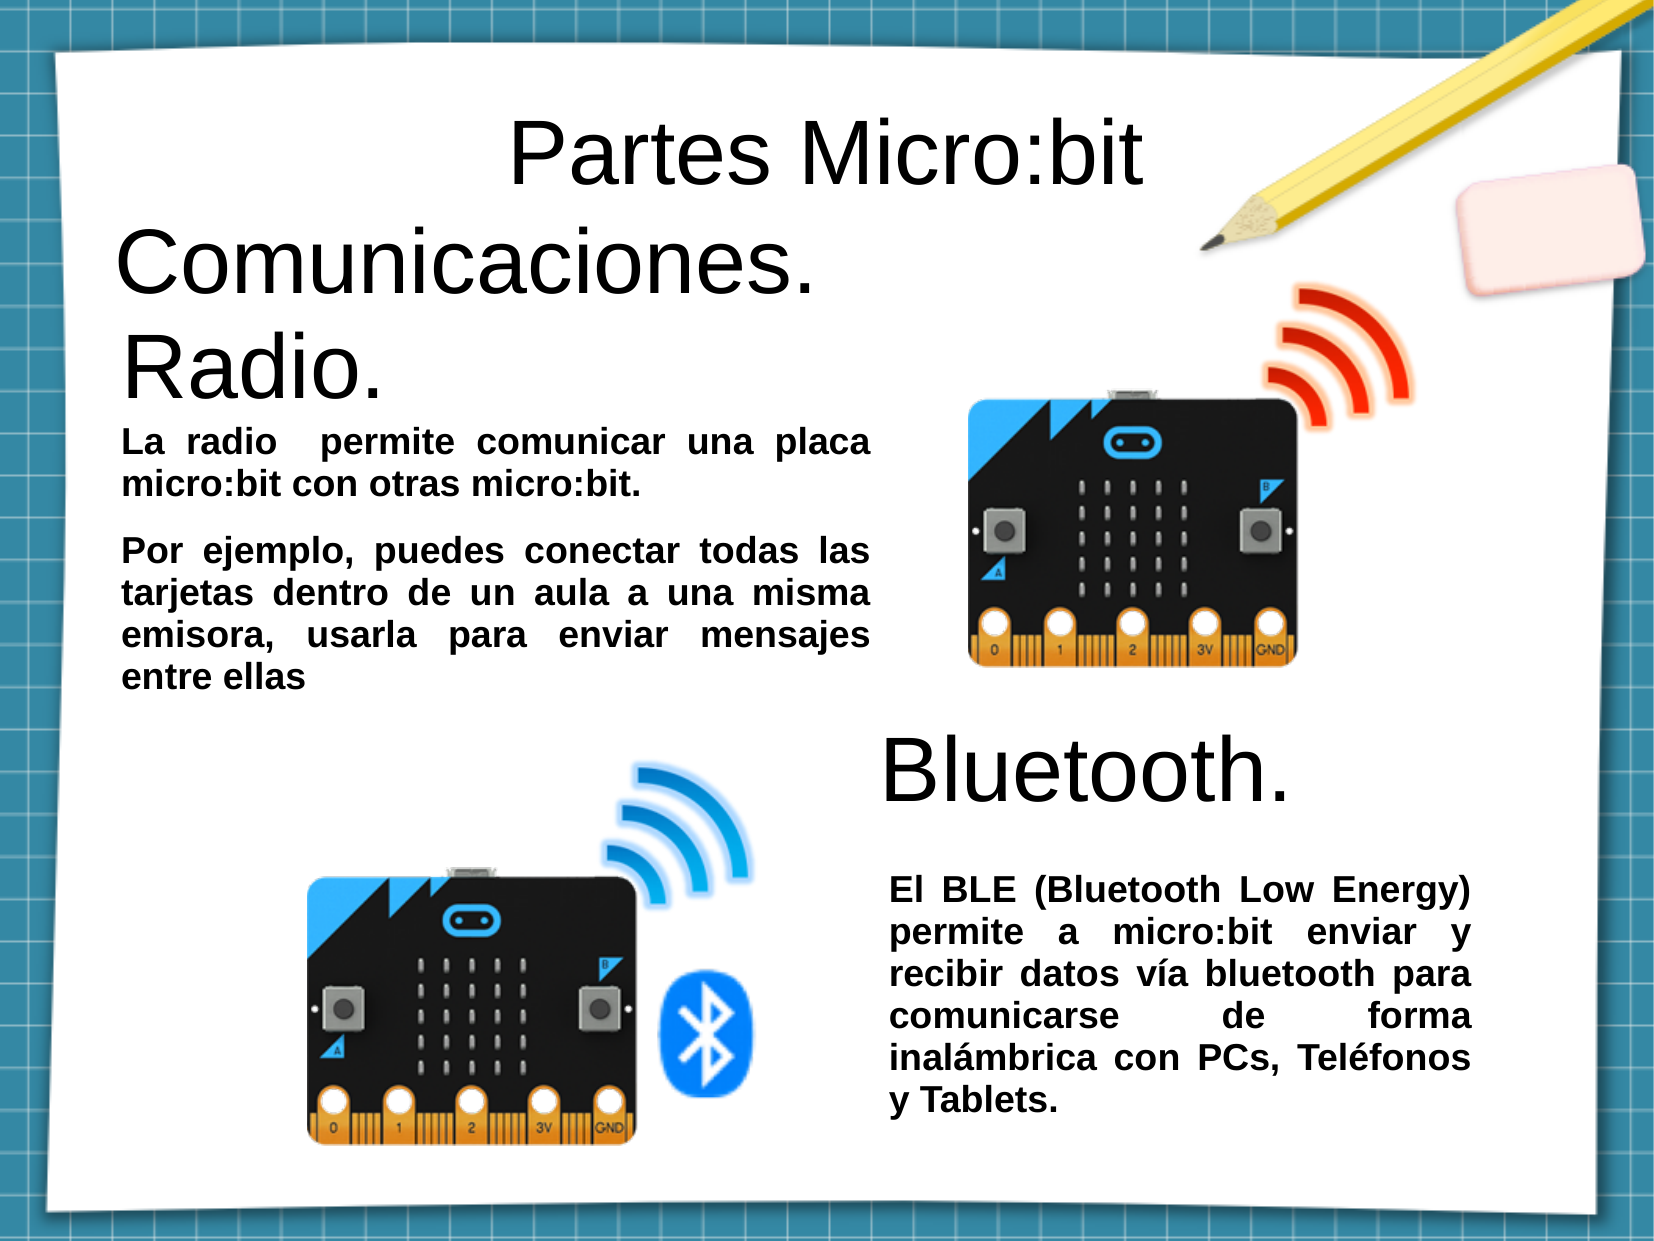

# Partes Micro:bit
Comunicaciones.
Radio.
La radio permite comunicar una placa micro:bit con otras micro:bit.
Por ejemplo, puedes conectar todas las tarjetas dentro de un aula a una misma emisora, usarla para enviar mensajes entre ellas
Bluetooth.
El BLE (Bluetooth Low Energy) permite a micro:bit enviar y recibir datos vía bluetooth para comunicarse de forma inalámbrica con PCs, Teléfonos y Tablets.